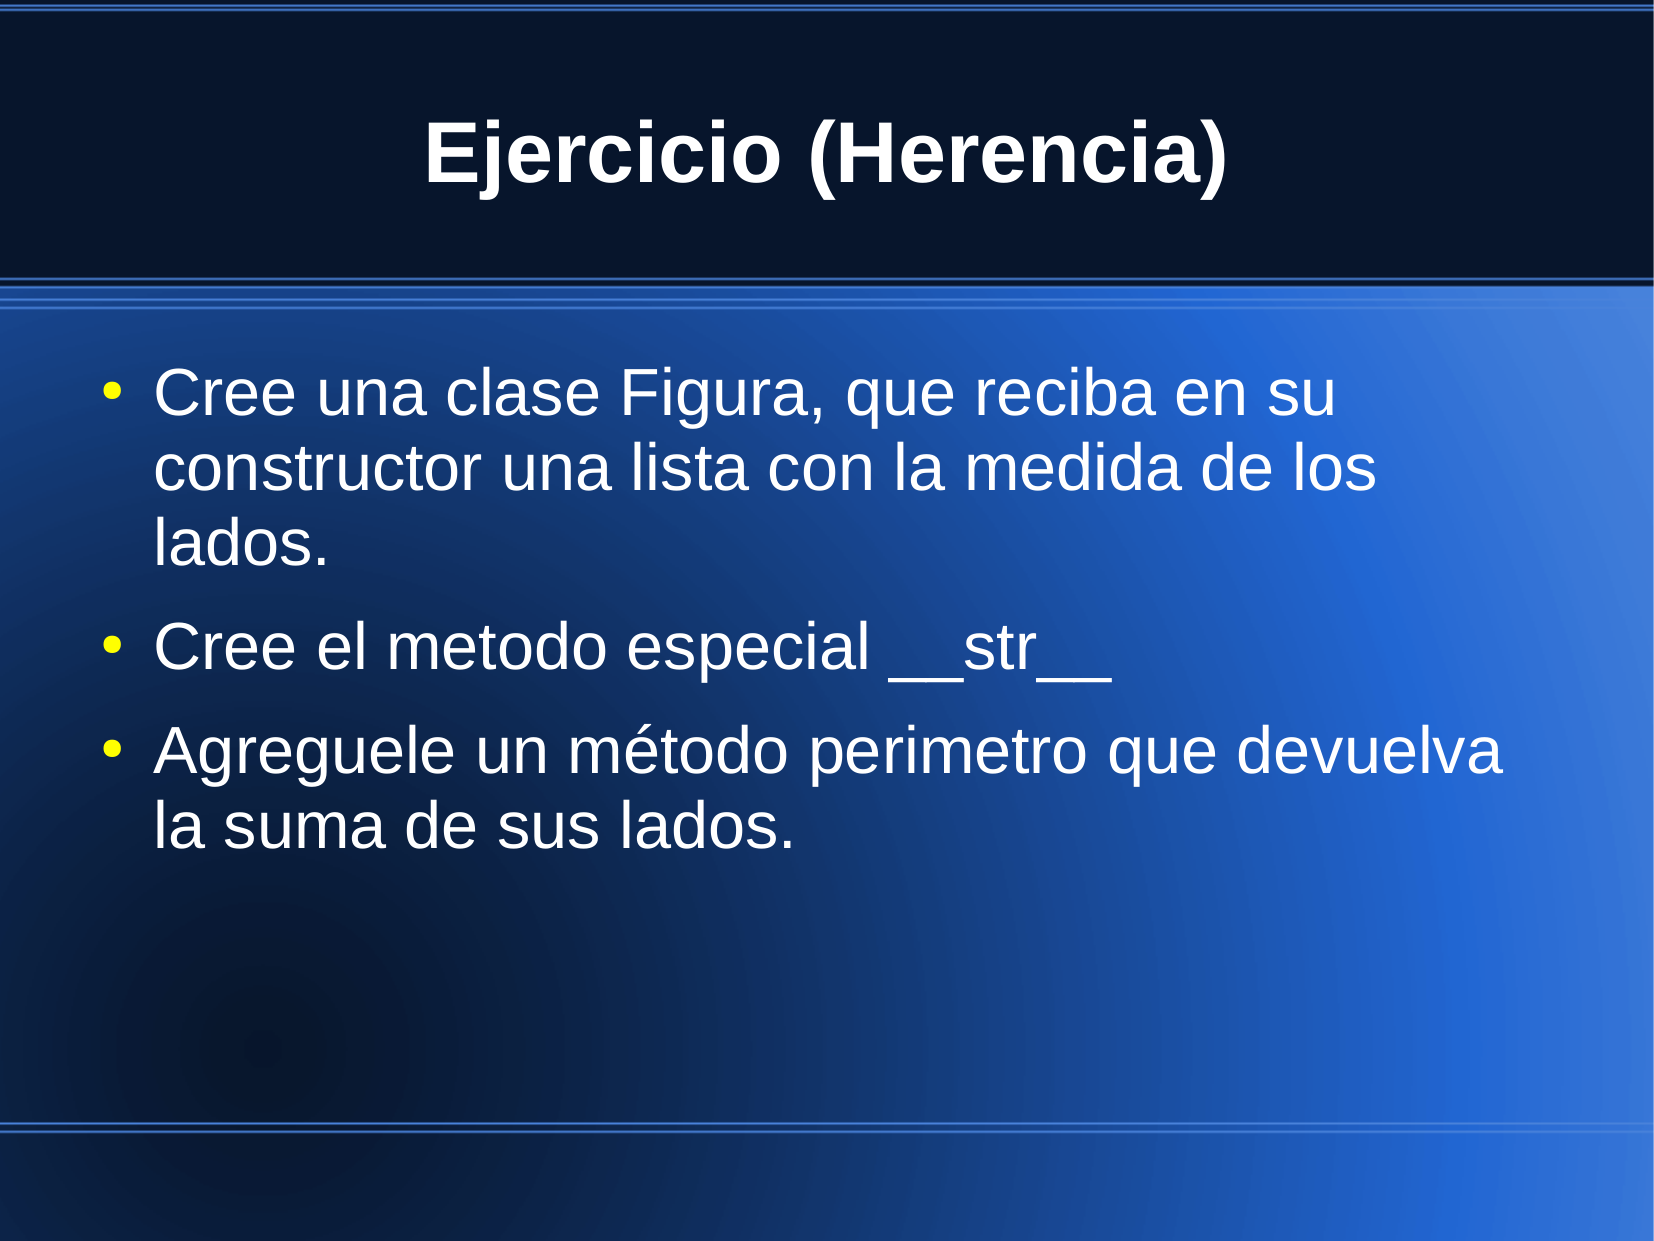

# Ejercicio (Herencia)
Cree una clase Figura, que reciba en su constructor una lista con la medida de los lados.
Cree el metodo especial __str__
Agreguele un método perimetro que devuelva la suma de sus lados.